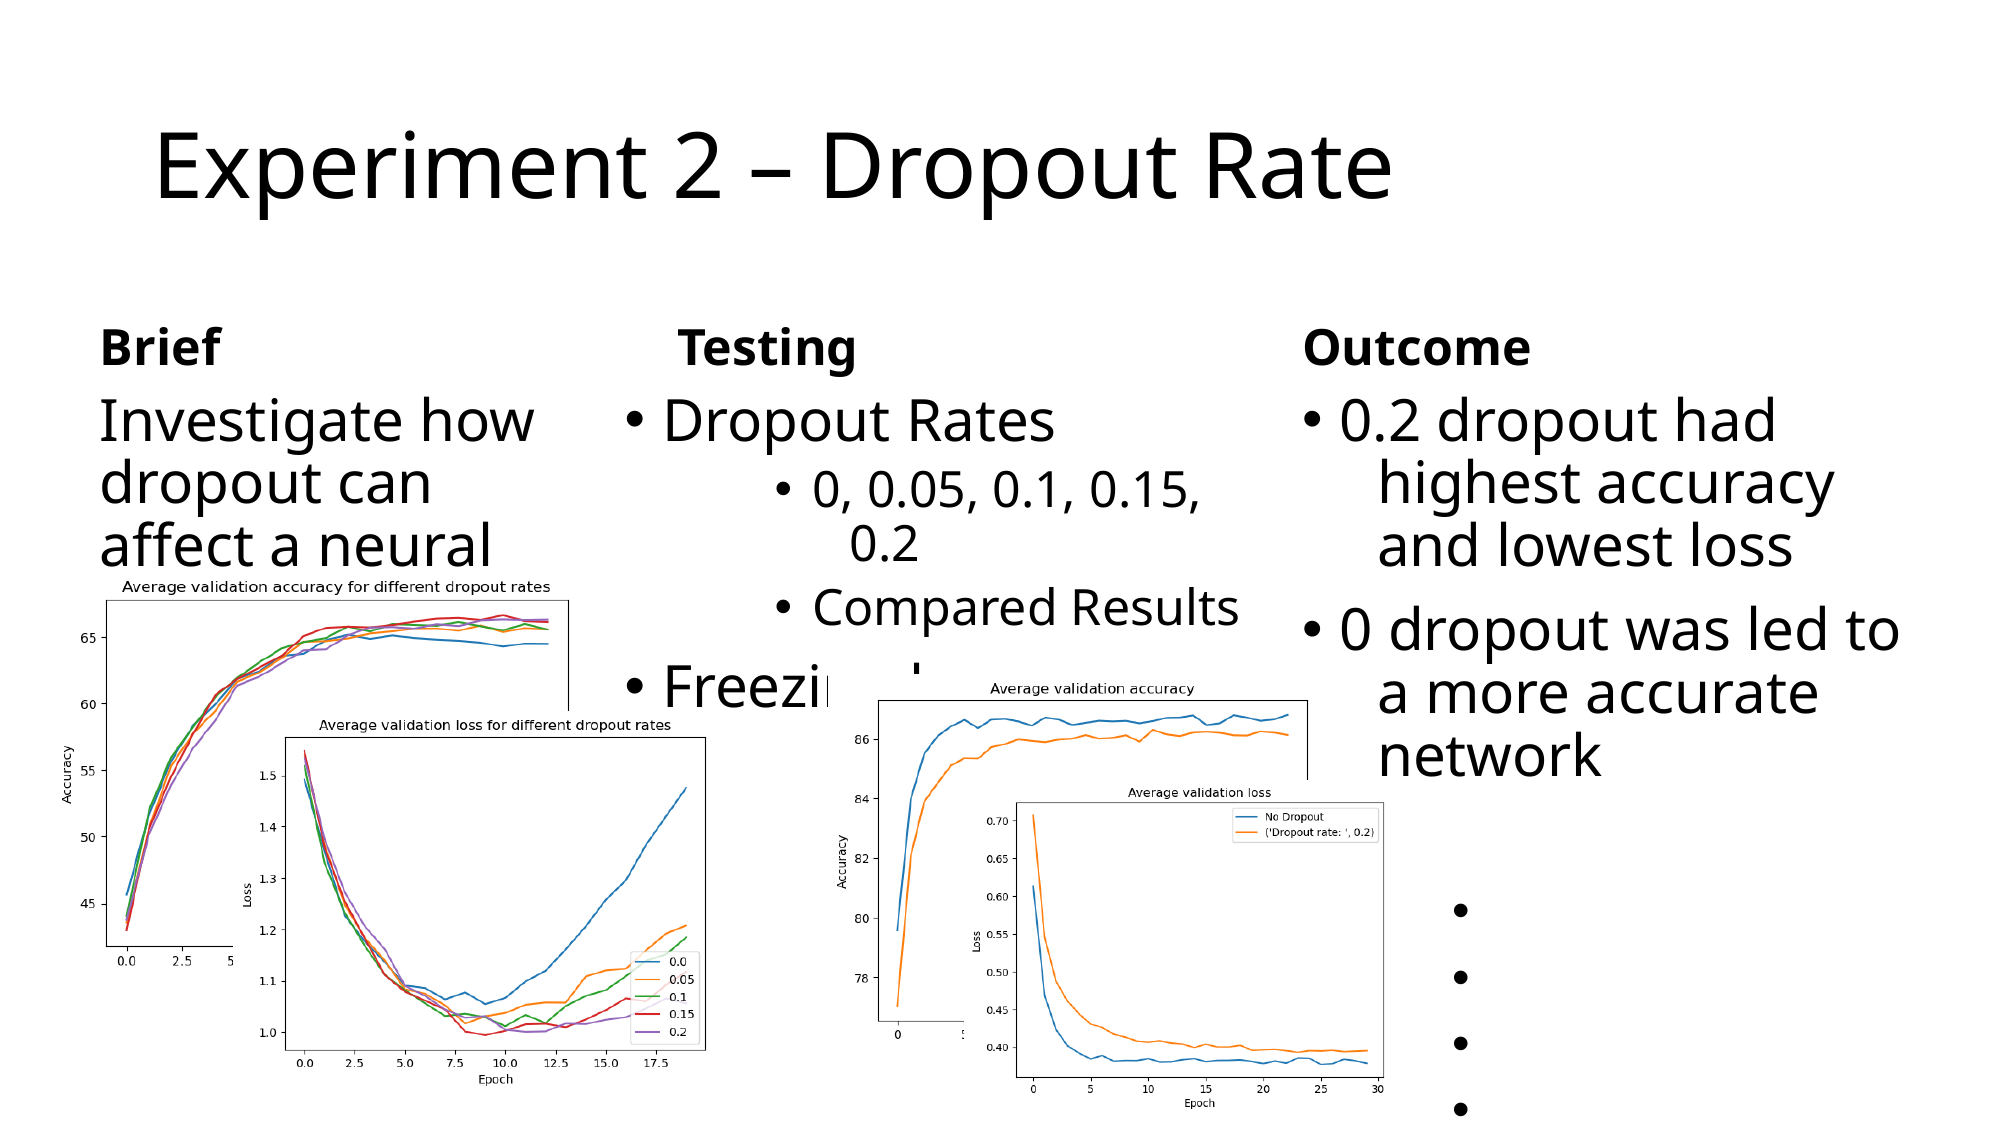

# Experiment 2 – Dropout Rate
Brief
Testing
Outcome
Investigate how dropout can affect a neural network
Dropout Rates
0, 0.05, 0.1, 0.15, 0.2
Compared Results
Freezing layers
0.2 dropout had highest accuracy and lowest loss
0 dropout was led to a more accurate network